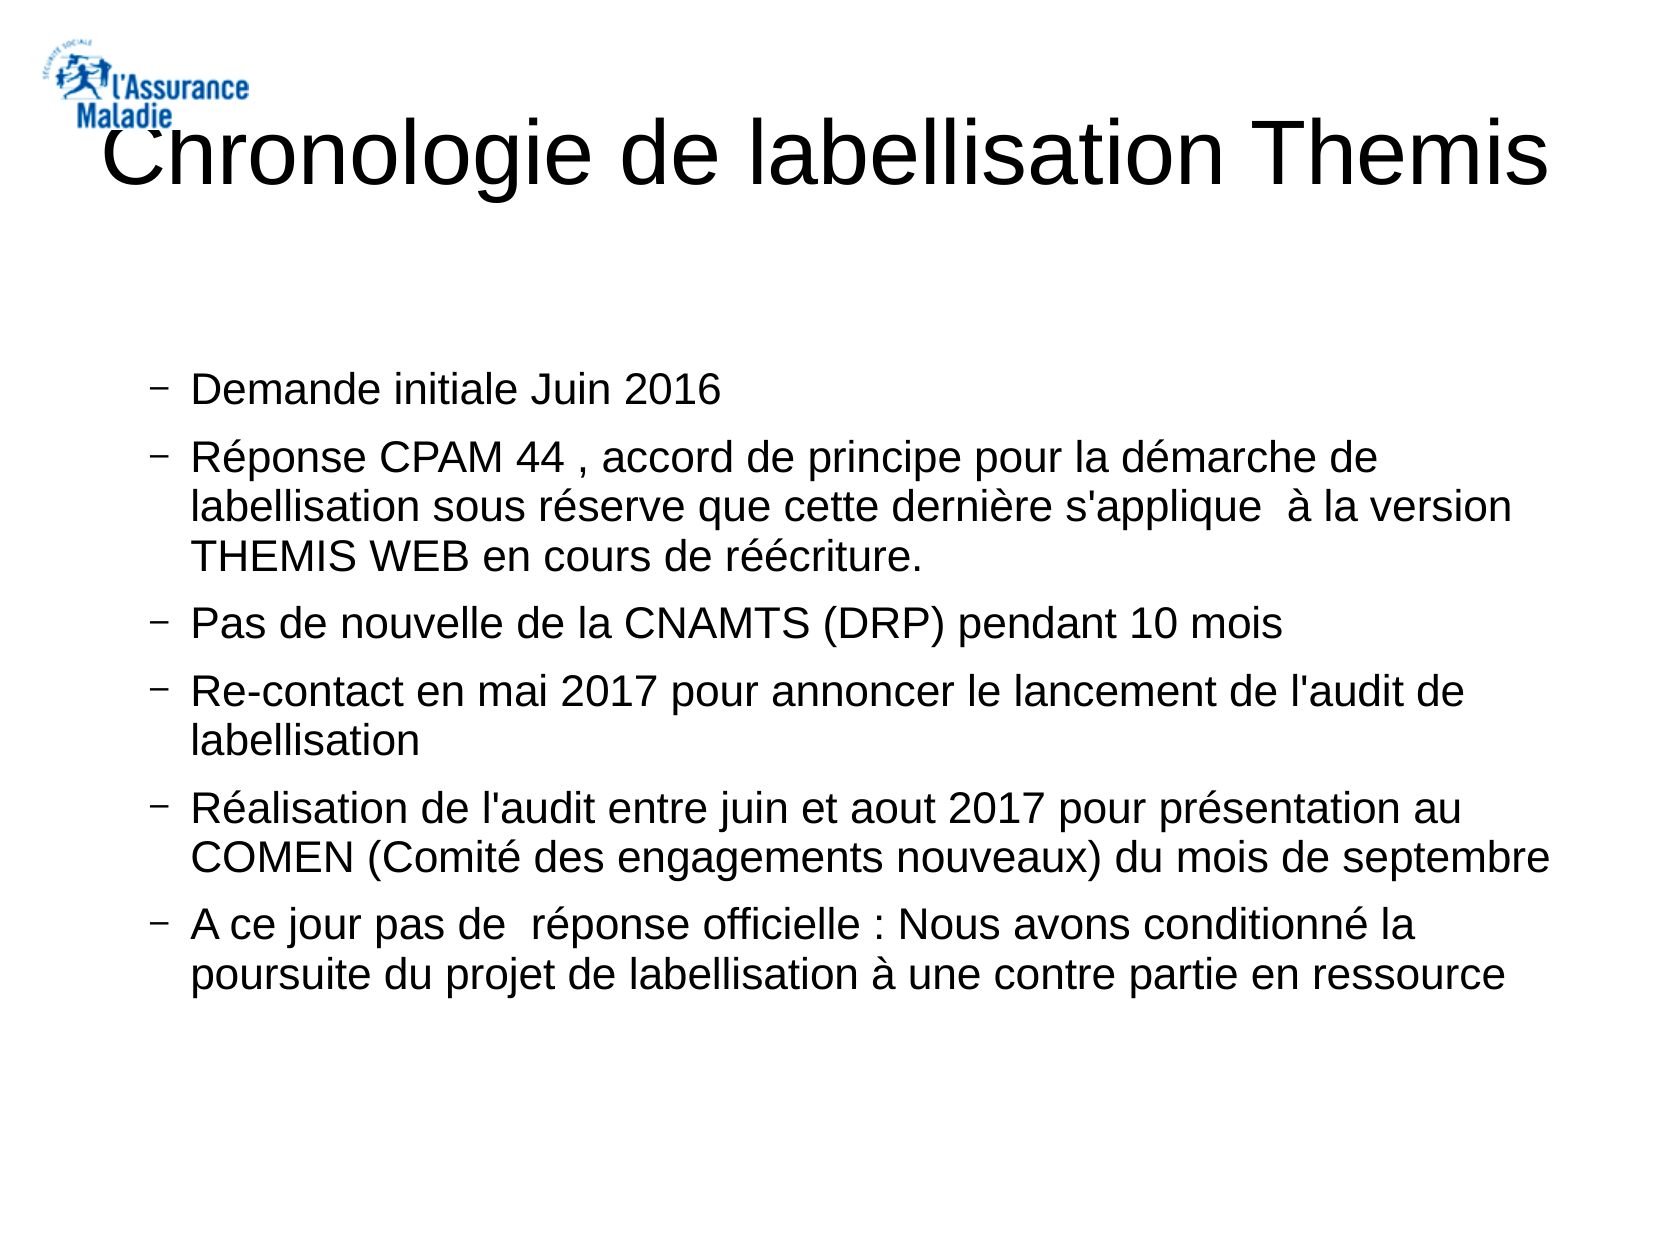

# Chronologie de labellisation Themis
Demande initiale Juin 2016
Réponse CPAM 44 , accord de principe pour la démarche de labellisation sous réserve que cette dernière s'applique à la version THEMIS WEB en cours de réécriture.
Pas de nouvelle de la CNAMTS (DRP) pendant 10 mois
Re-contact en mai 2017 pour annoncer le lancement de l'audit de labellisation
Réalisation de l'audit entre juin et aout 2017 pour présentation au COMEN (Comité des engagements nouveaux) du mois de septembre
A ce jour pas de réponse officielle : Nous avons conditionné la poursuite du projet de labellisation à une contre partie en ressource